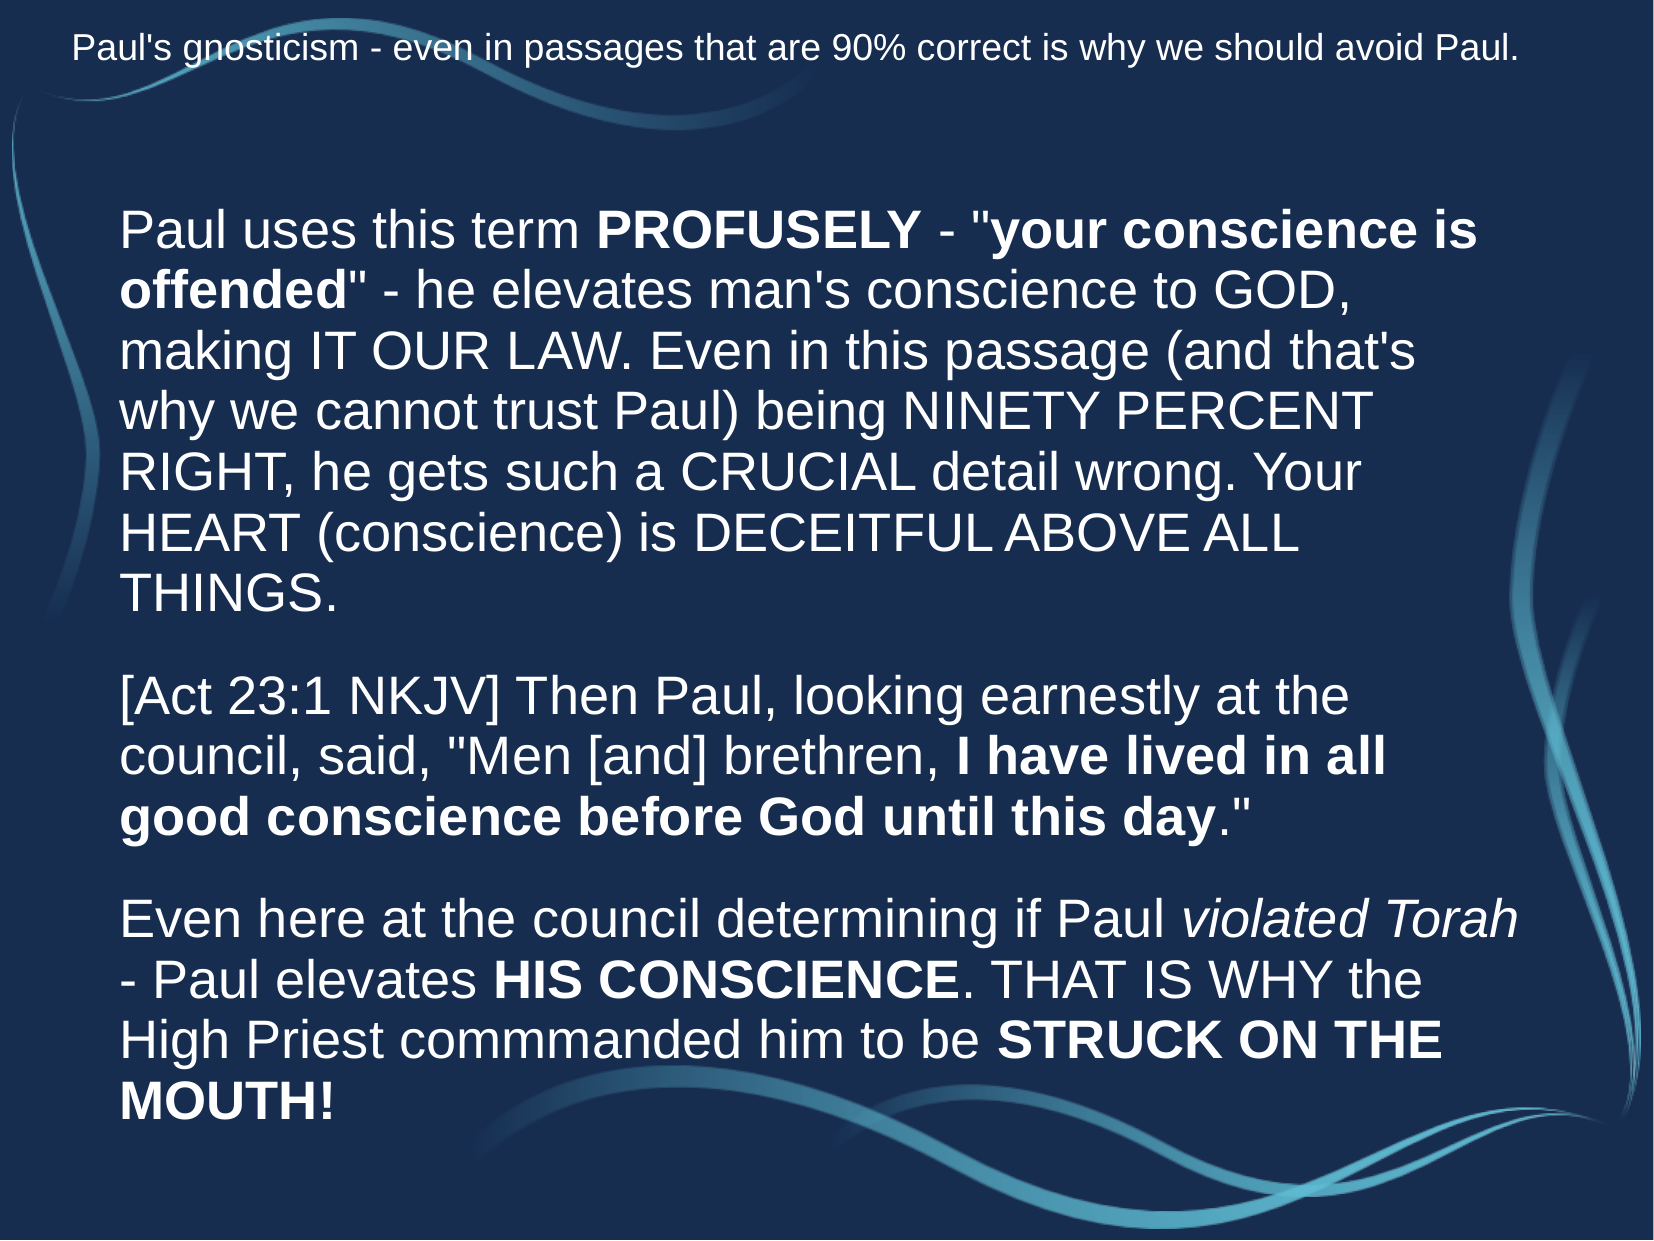

Paul's gnosticism - even in passages that are 90% correct is why we should avoid Paul.
Paul uses this term PROFUSELY - "your conscience is offended" - he elevates man's conscience to GOD, making IT OUR LAW. Even in this passage (and that's why we cannot trust Paul) being NINETY PERCENT RIGHT, he gets such a CRUCIAL detail wrong. Your HEART (conscience) is DECEITFUL ABOVE ALL THINGS.
[Act 23:1 NKJV] Then Paul, looking earnestly at the council, said, "Men [and] brethren, I have lived in all good conscience before God until this day."
Even here at the council determining if Paul violated Torah - Paul elevates HIS CONSCIENCE. THAT IS WHY the High Priest commmanded him to be STRUCK ON THE MOUTH!